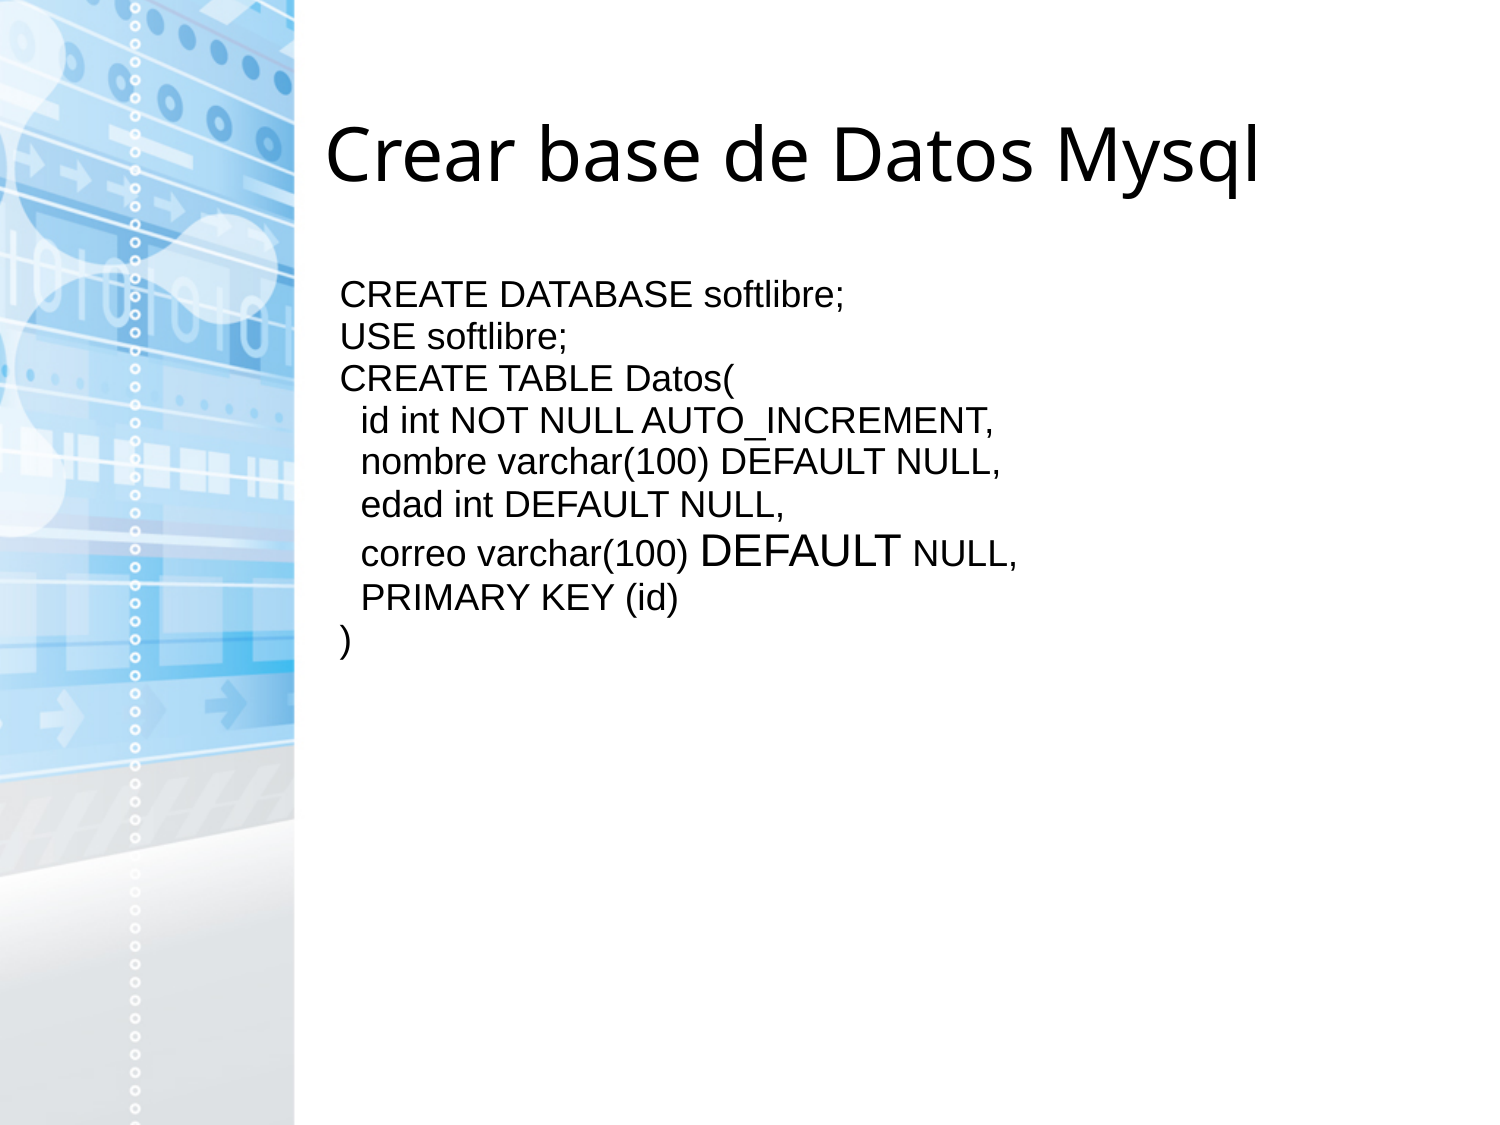

# Crear base de Datos Mysql
CREATE DATABASE softlibre;
USE softlibre;
CREATE TABLE Datos(
 id int NOT NULL AUTO_INCREMENT,
 nombre varchar(100) DEFAULT NULL,
 edad int DEFAULT NULL,
 correo varchar(100) DEFAULT NULL,
 PRIMARY KEY (id)
)